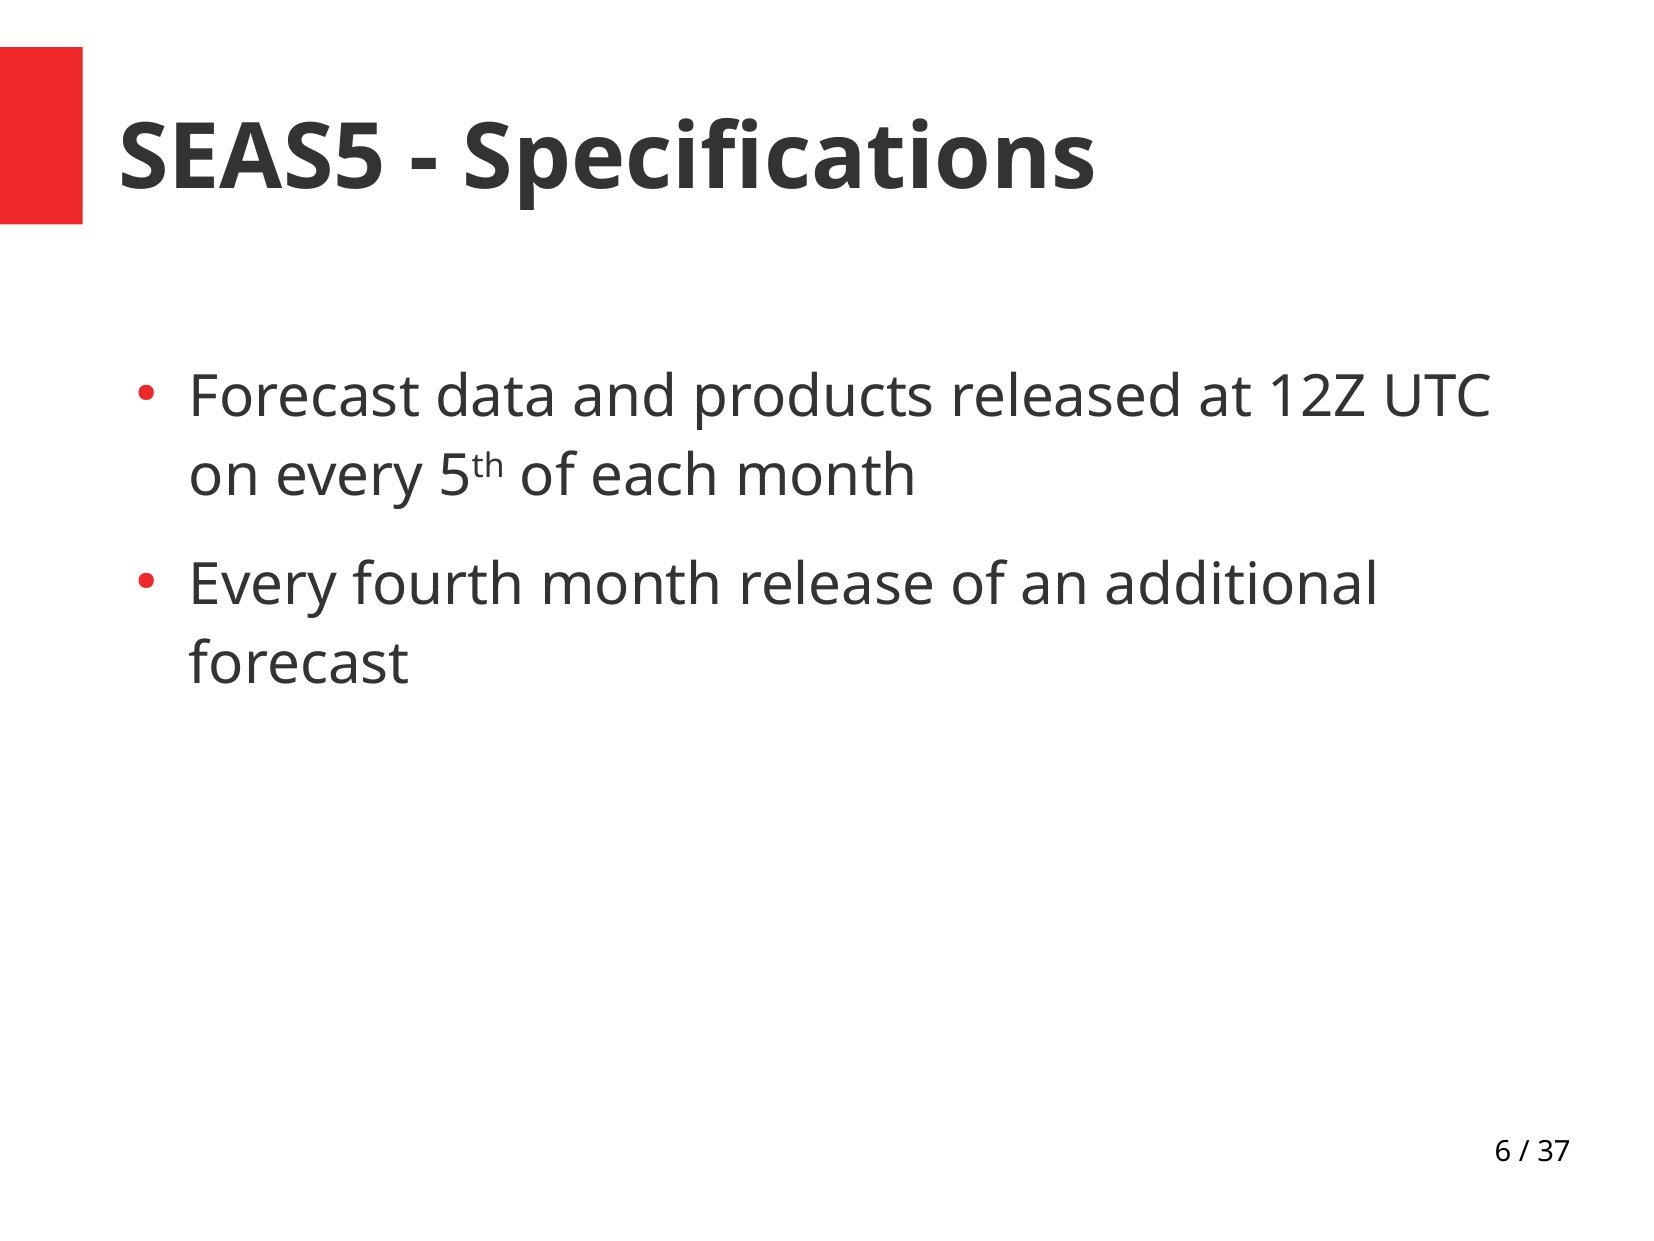

# SEAS5 - Specifications
Forecast data and products released at 12Z UTC on every 5th of each month
Every fourth month release of an additional forecast
6